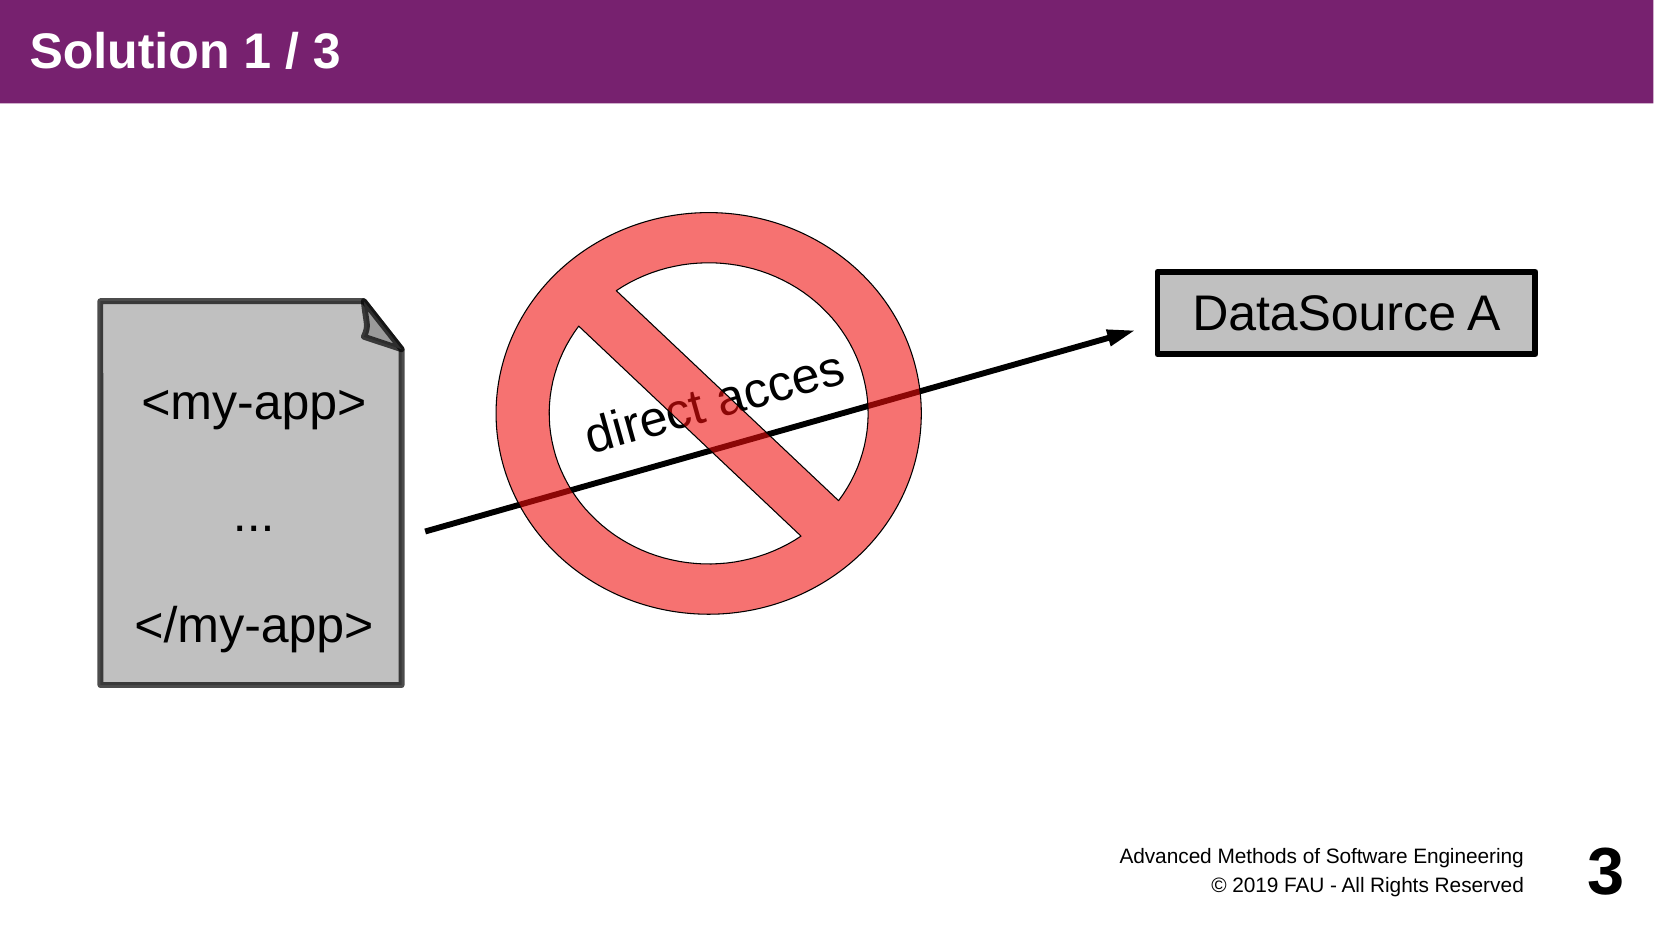

# Solution 1 / 3
DataSource A
direct acces
<my-app>
...
</my-app>
Advanced Methods of Software Engineering
3
© 2019 FAU - All Rights Reserved